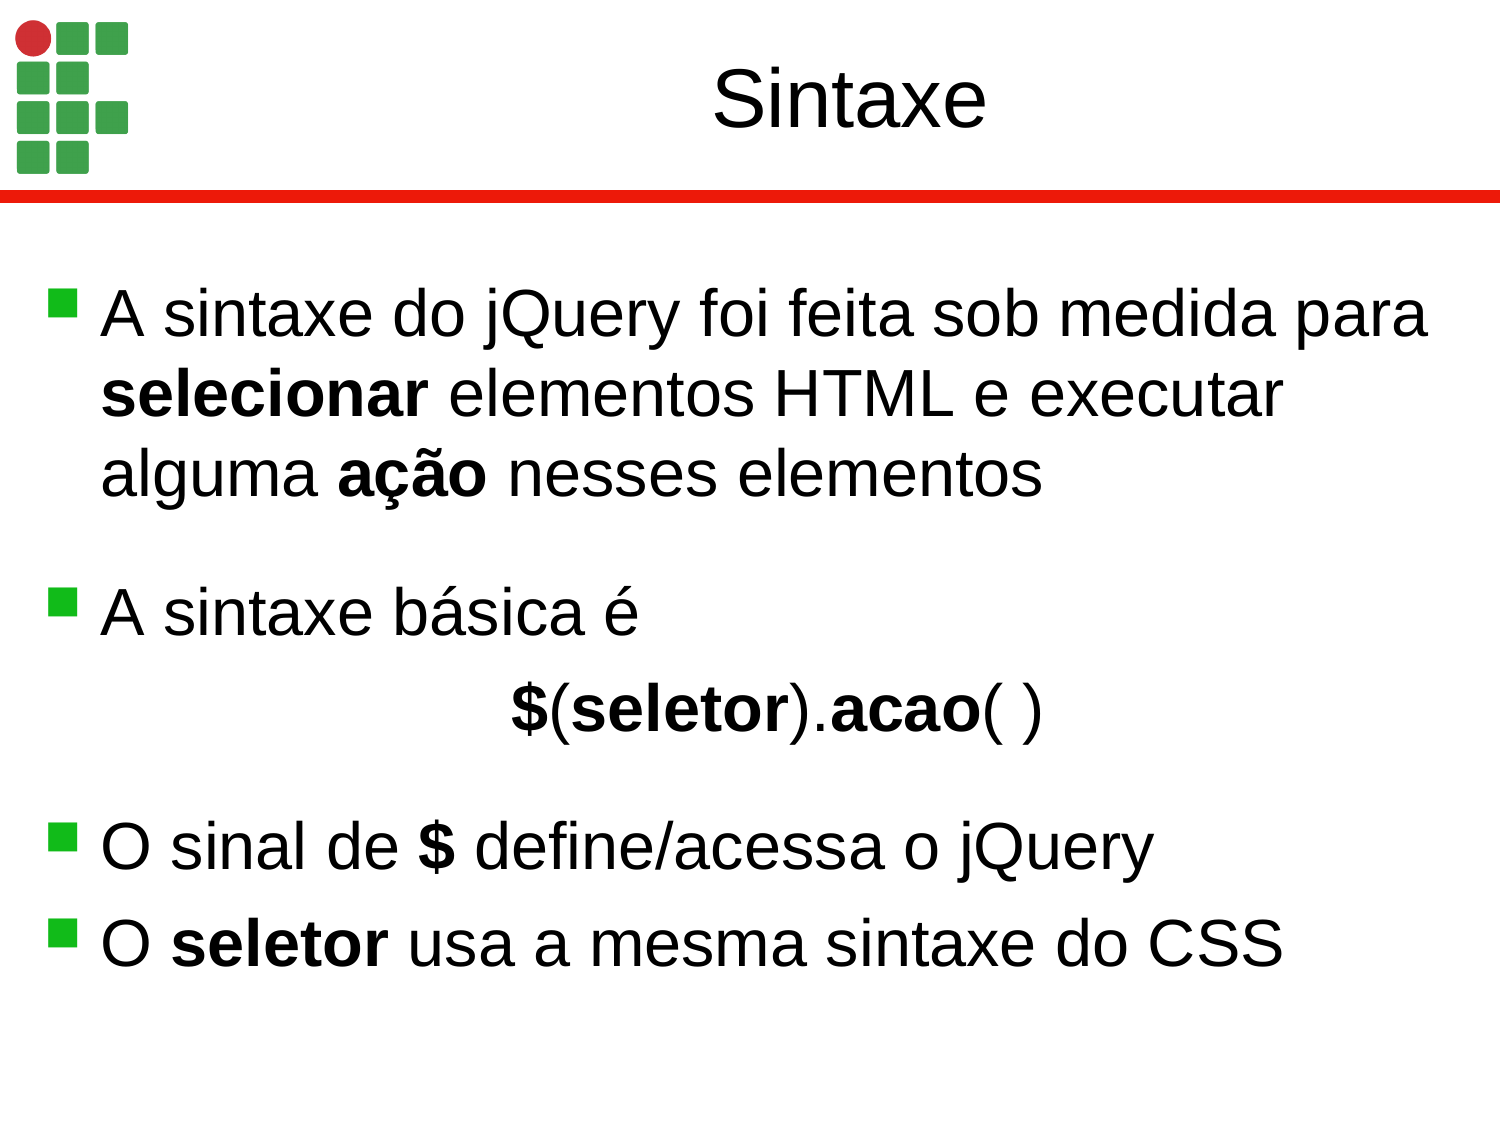

# Sintaxe
A sintaxe do jQuery foi feita sob medida para selecionar elementos HTML e executar alguma ação nesses elementos
A sintaxe básica é
$(seletor).acao( )
O sinal de $ define/acessa o jQuery
O seletor usa a mesma sintaxe do CSS